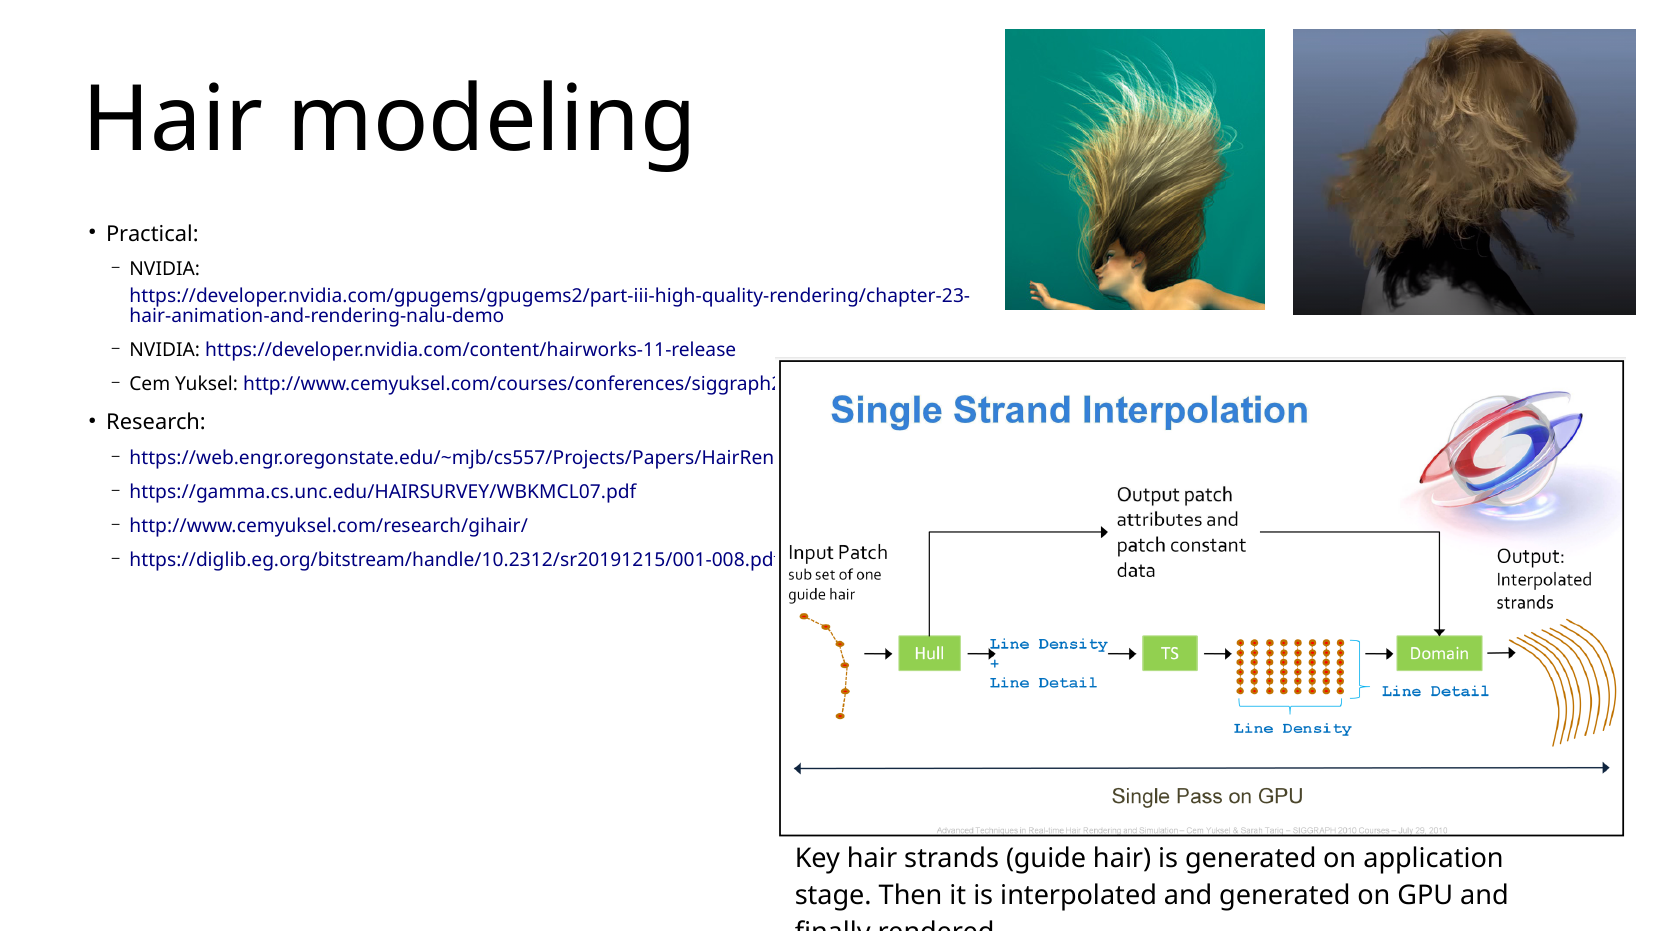

# Hair modeling
Practical:
NVIDIA: https://developer.nvidia.com/gpugems/gpugems2/part-iii-high-quality-rendering/chapter-23-hair-animation-and-rendering-nalu-demo
NVIDIA: https://developer.nvidia.com/content/hairworks-11-release
Cem Yuksel: http://www.cemyuksel.com/courses/conferences/siggraph2010-hair/
Research:
https://web.engr.oregonstate.edu/~mjb/cs557/Projects/Papers/HairRendering.pdf
https://gamma.cs.unc.edu/HAIRSURVEY/WBKMCL07.pdf
http://www.cemyuksel.com/research/gihair/
https://diglib.eg.org/bitstream/handle/10.2312/sr20191215/001-008.pdf
Key hair strands (guide hair) is generated on application stage. Then it is interpolated and generated on GPU and finally rendered.